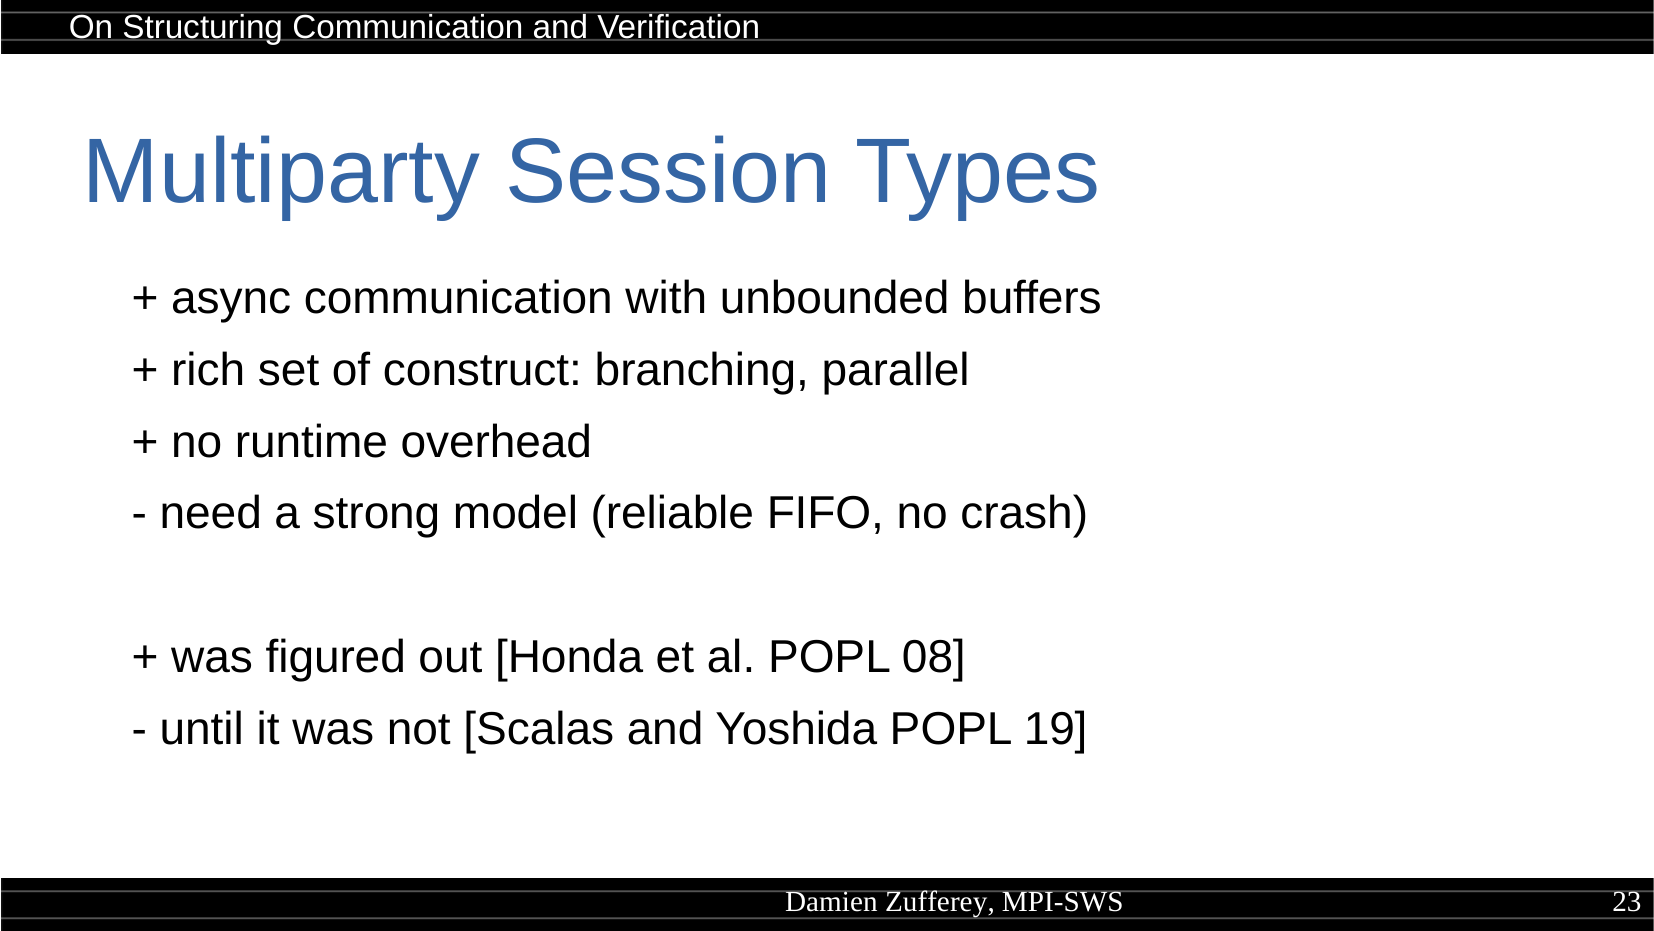

# Multiparty Session Types
+ async communication with unbounded buffers
+ rich set of construct: branching, parallel
+ no runtime overhead
- need a strong model (reliable FIFO, no crash)
+ was figured out [Honda et al. POPL 08]
- until it was not [Scalas and Yoshida POPL 19]